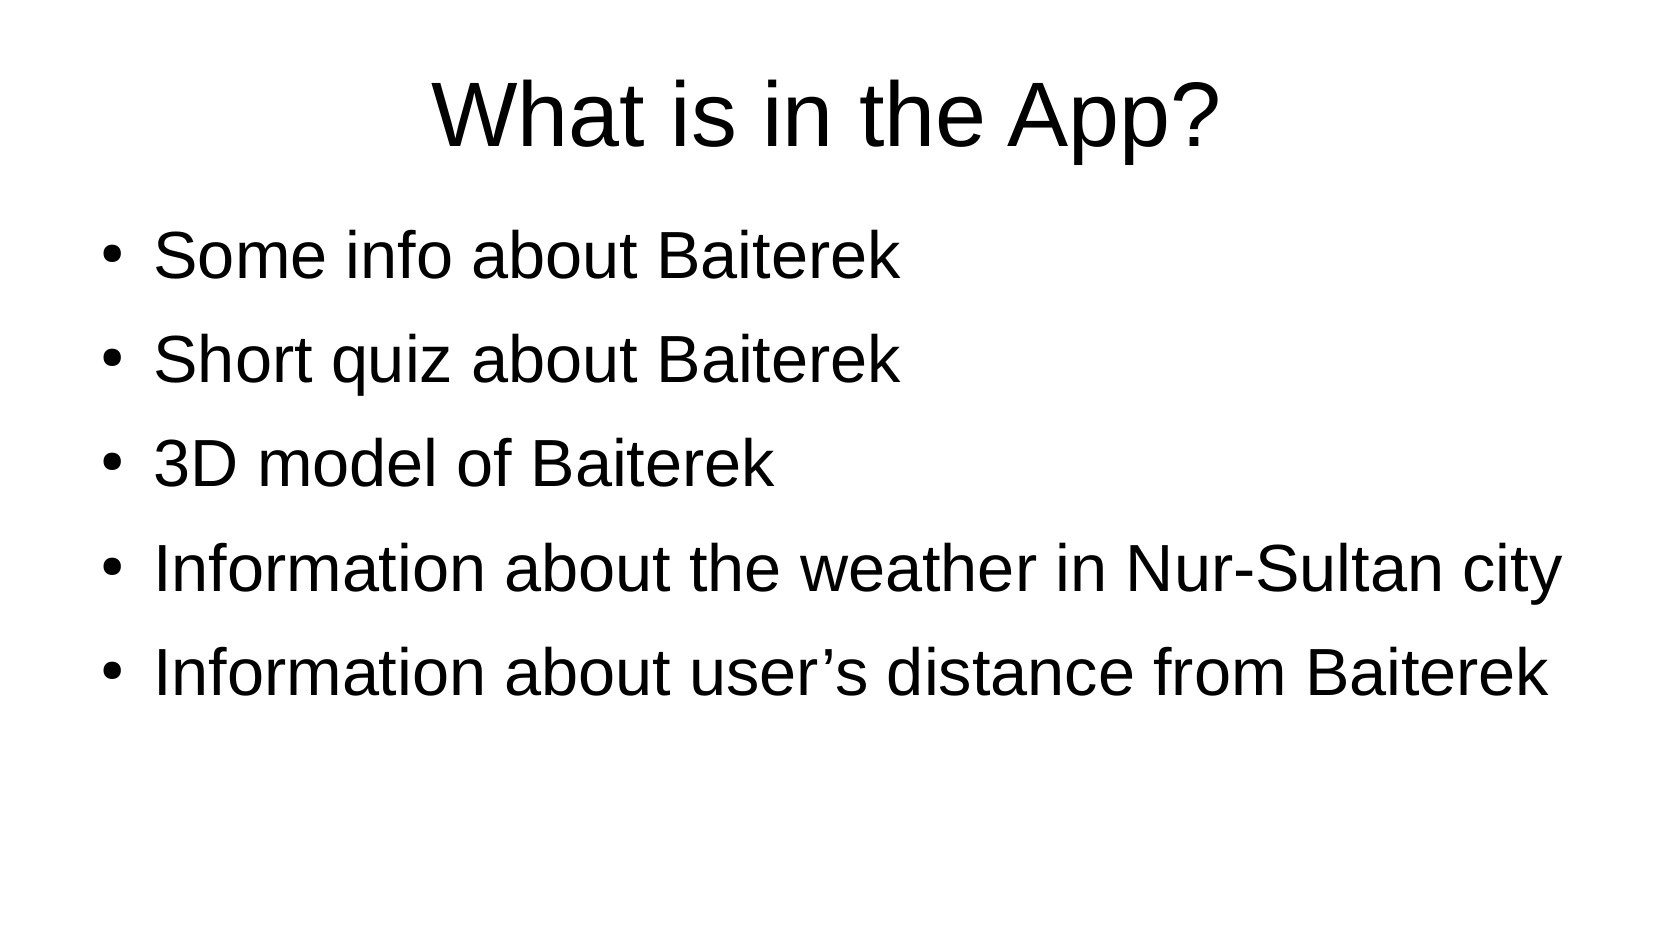

# What is in the App?
Some info about Baiterek
Short quiz about Baiterek
3D model of Baiterek
Information about the weather in Nur-Sultan city
Information about user’s distance from Baiterek